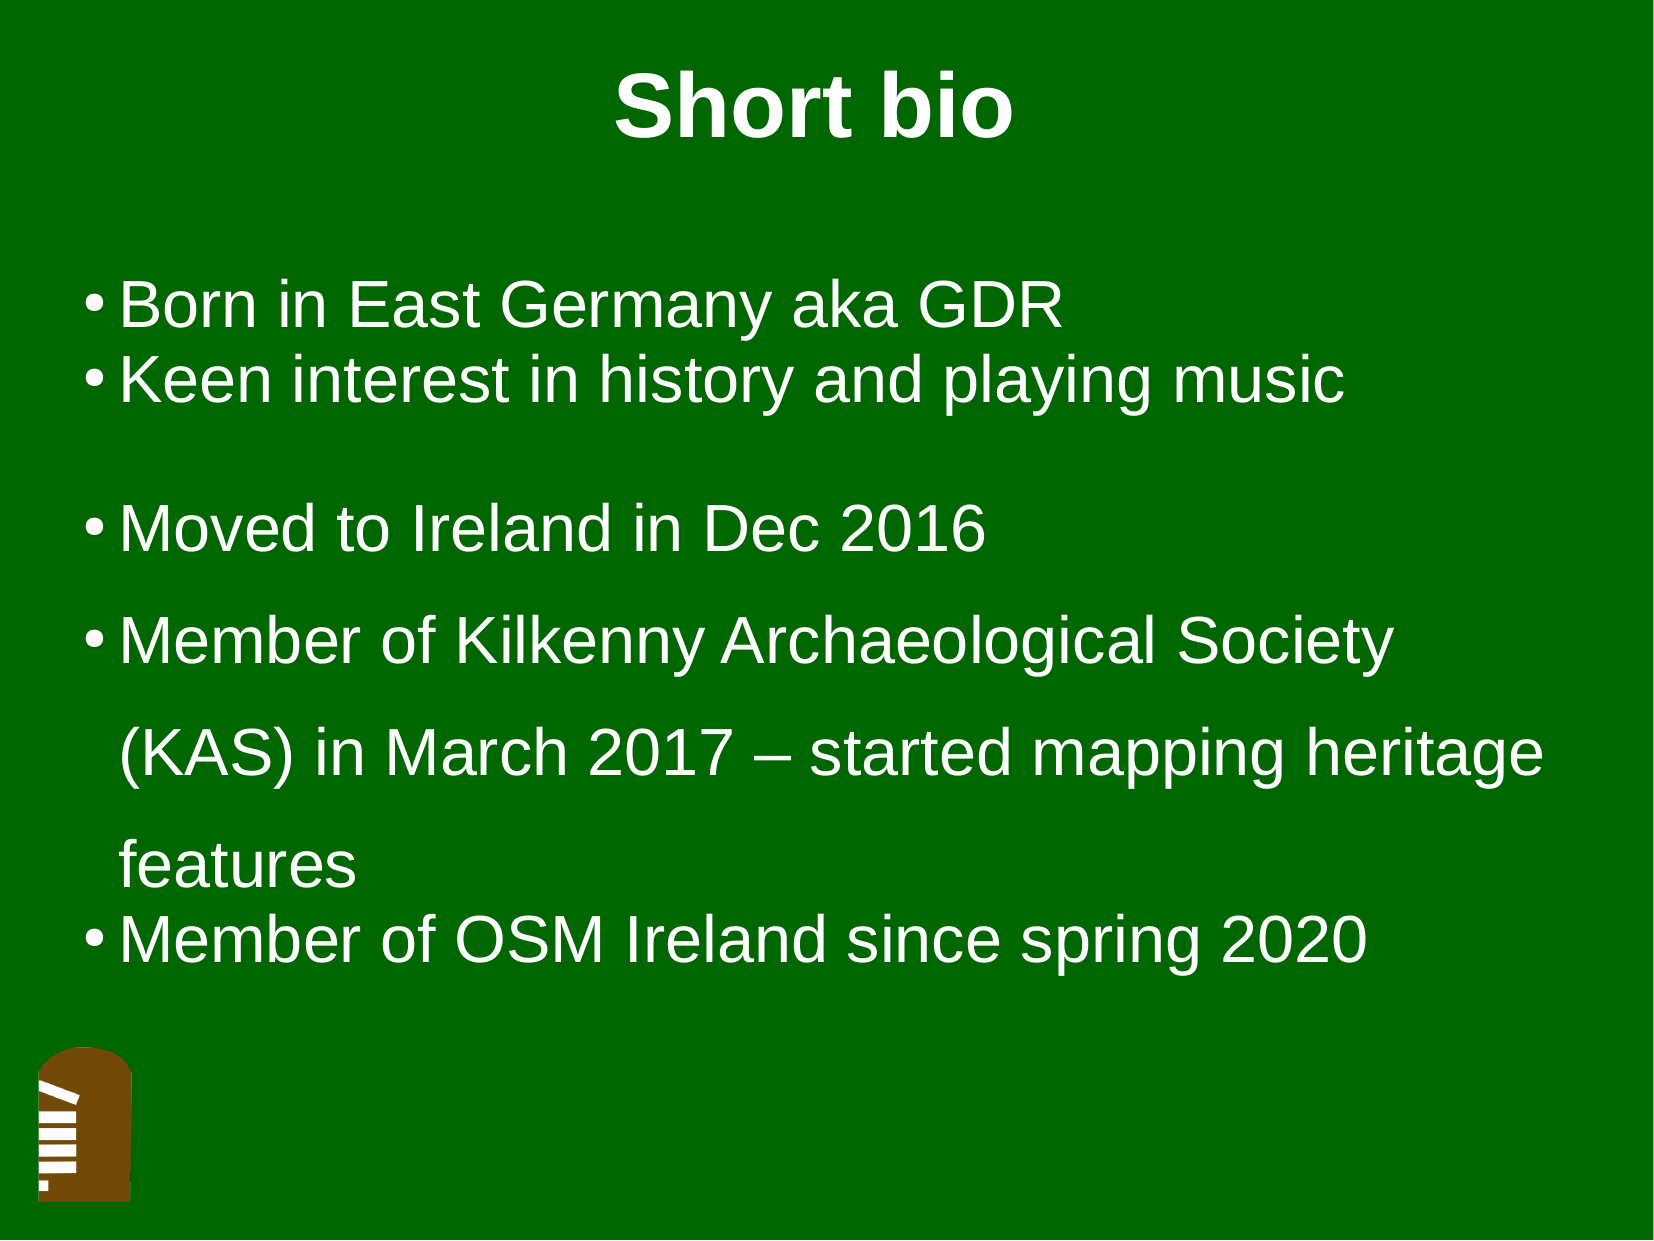

# Short bio
Born in East Germany aka GDR
Keen interest in history and playing music
Moved to Ireland in Dec 2016
Member of Kilkenny Archaeological Society (KAS) in March 2017 – started mapping heritage features
Member of OSM Ireland since spring 2020